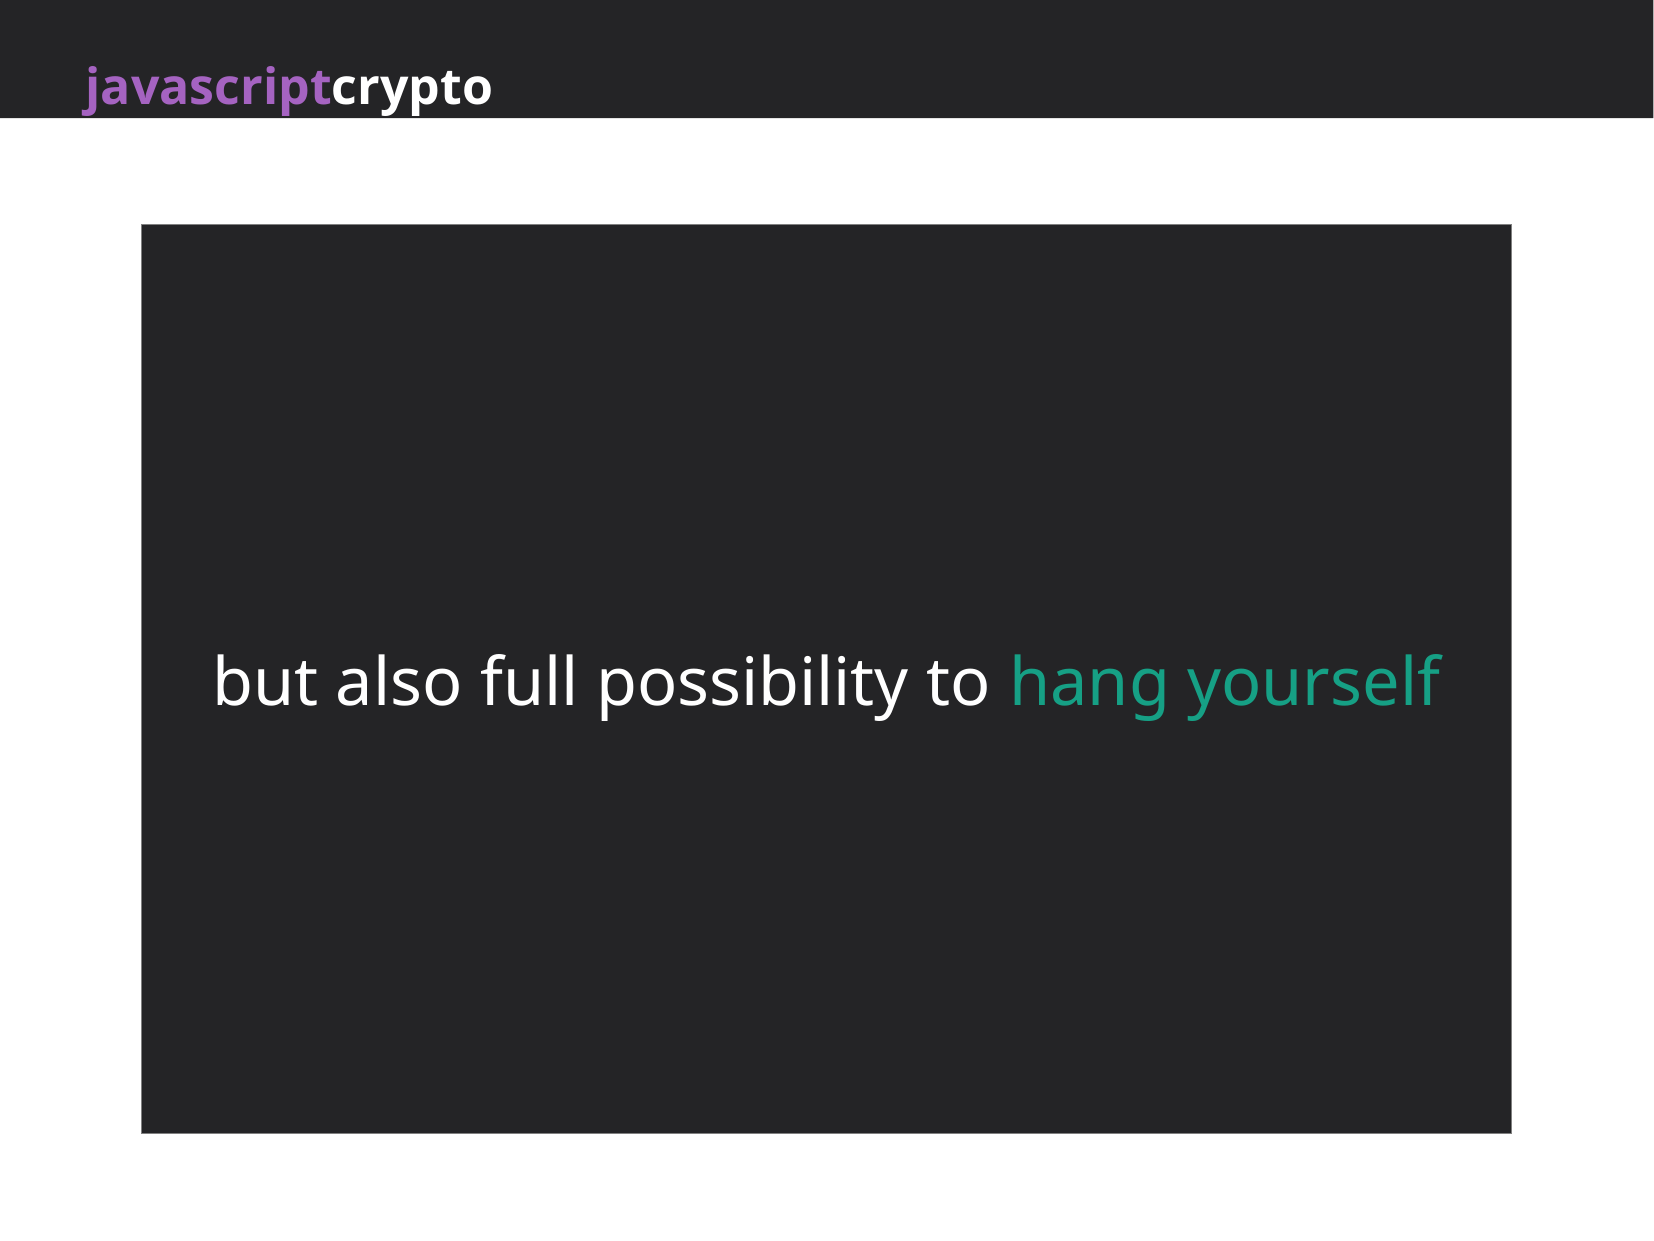

javascriptcrypto
but also full possibility to hang yourself